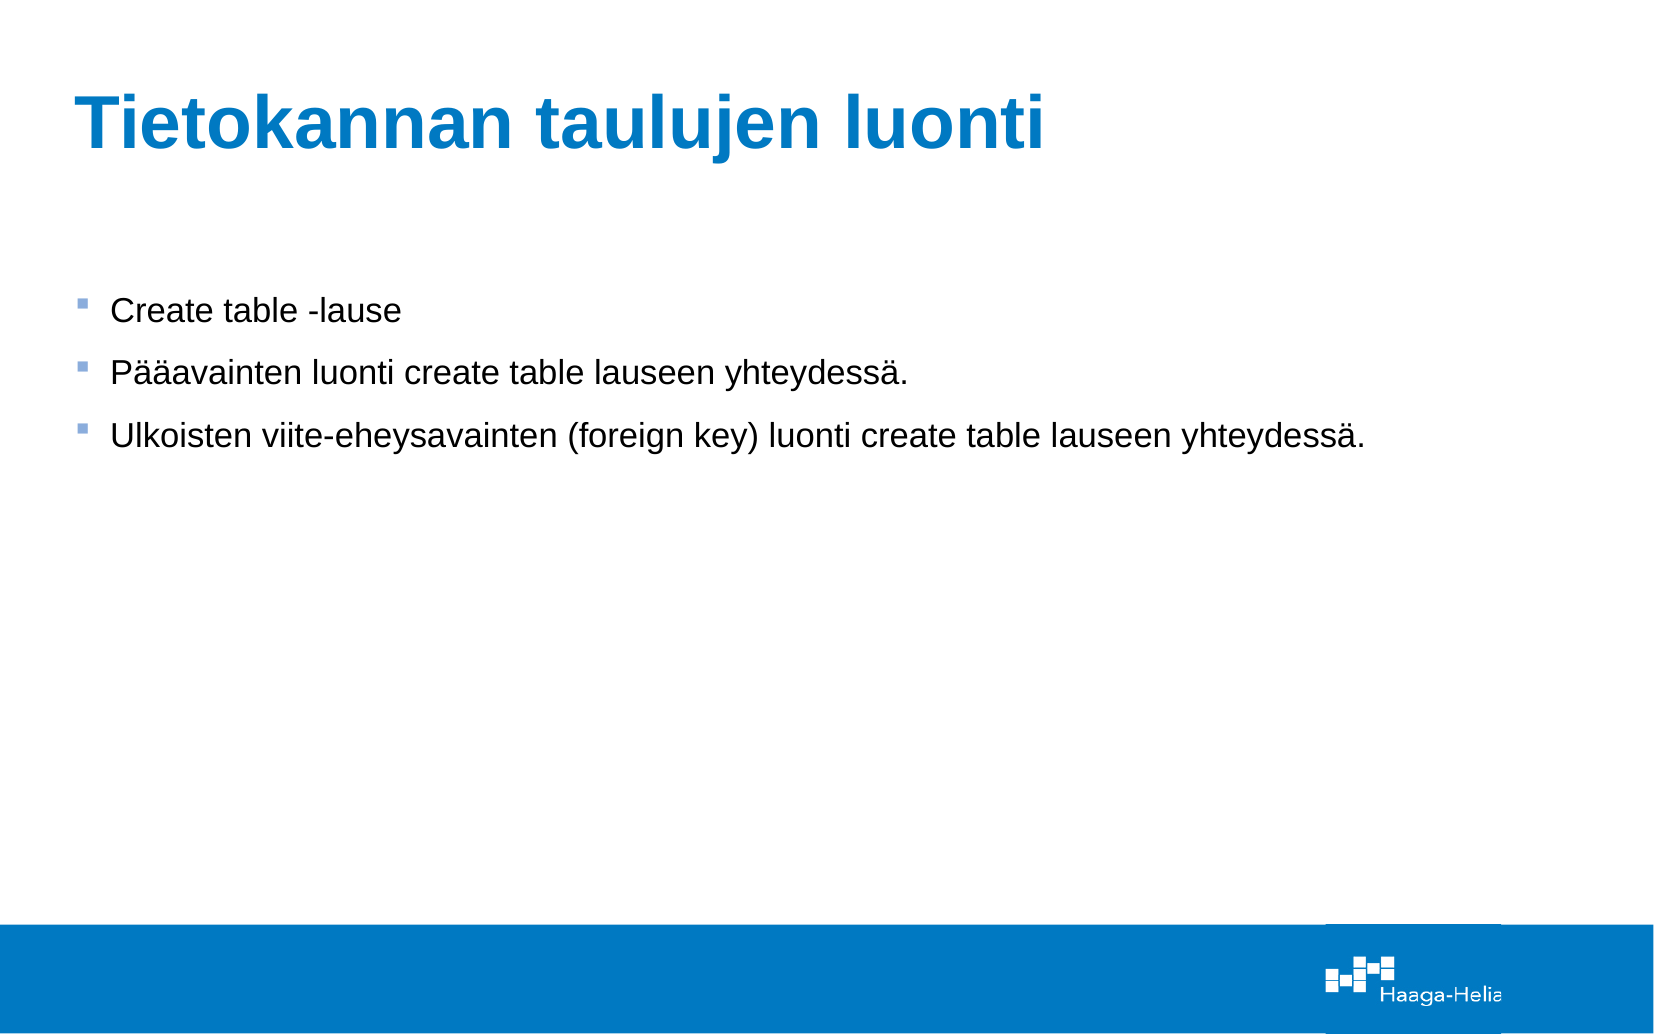

# Tietokannan taulujen luonti
Create table -lause
Pääavainten luonti create table lauseen yhteydessä.
Ulkoisten viite-eheysavainten (foreign key) luonti create table lauseen yhteydessä.